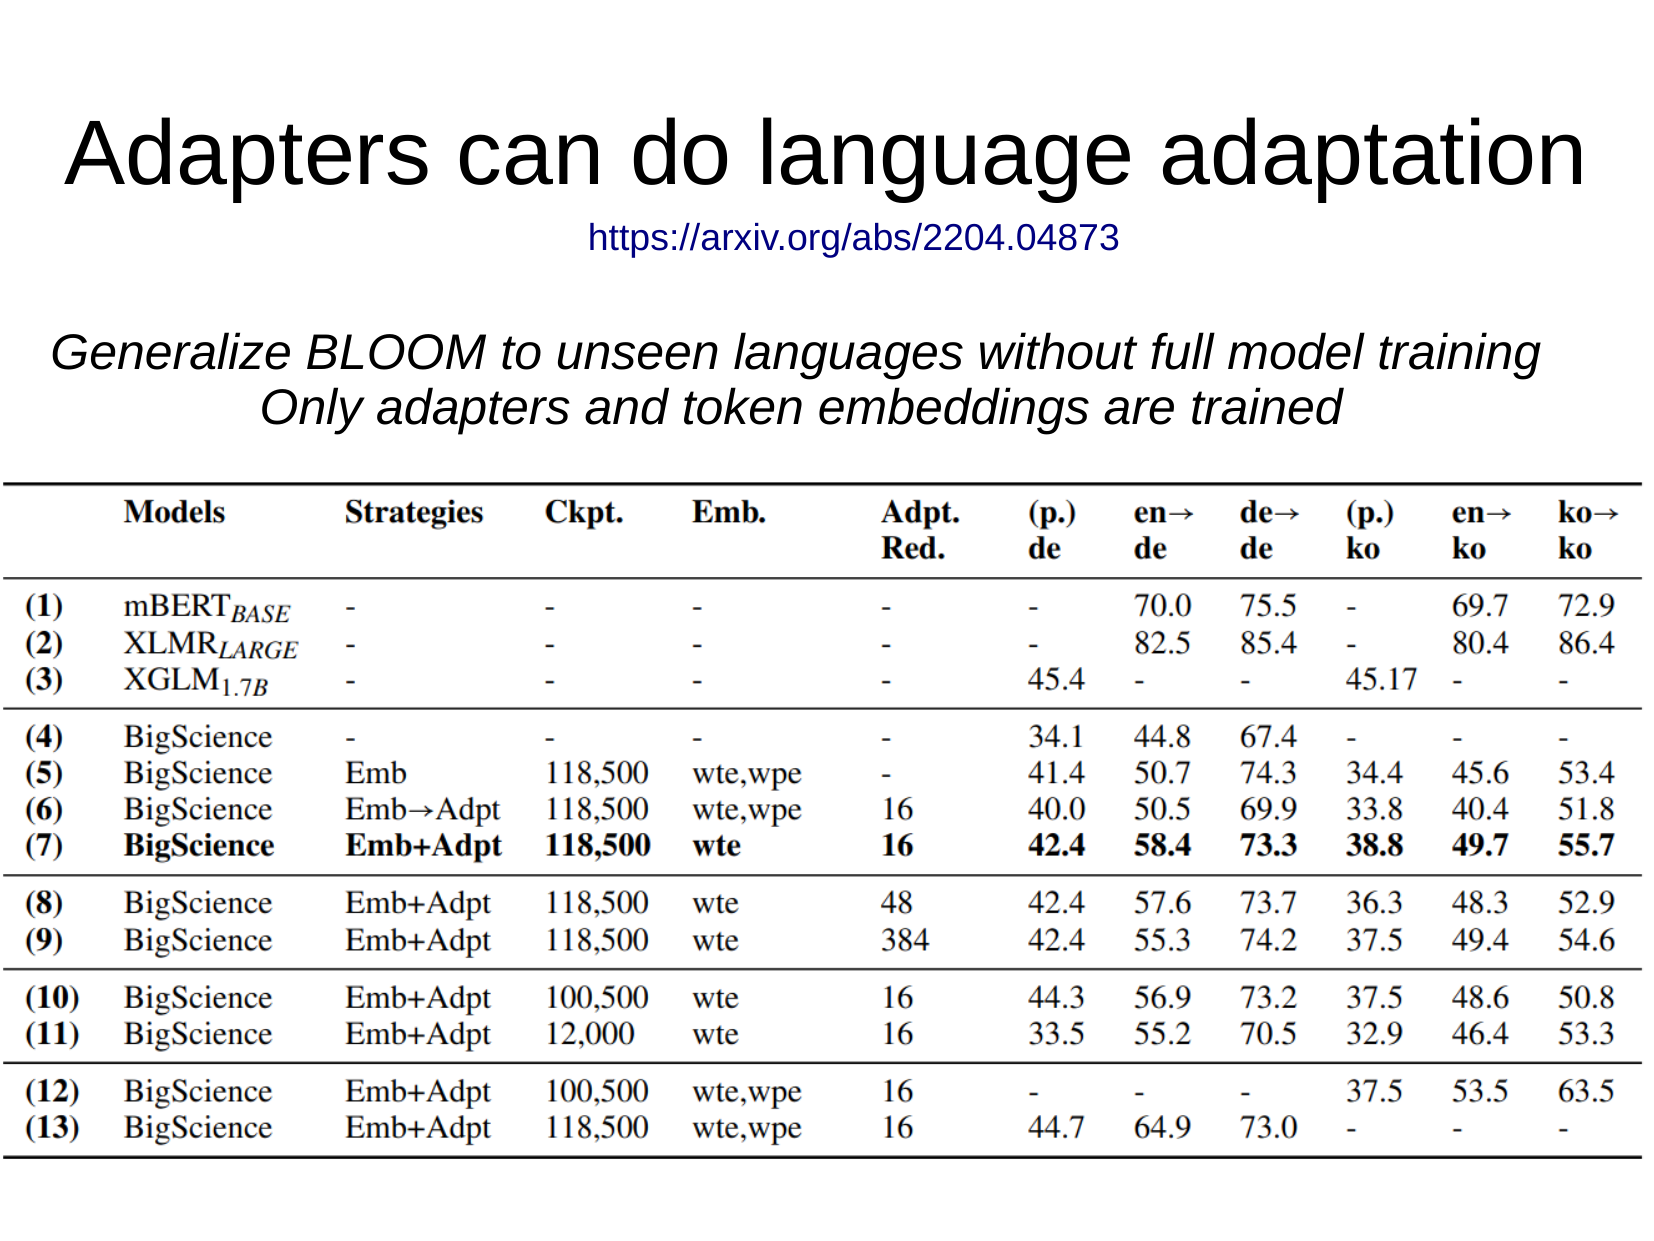

# Adapters can do language adaptation
https://arxiv.org/abs/2204.04873
Generalize BLOOM to unseen languages without full model training
 Only adapters and token embeddings are trained